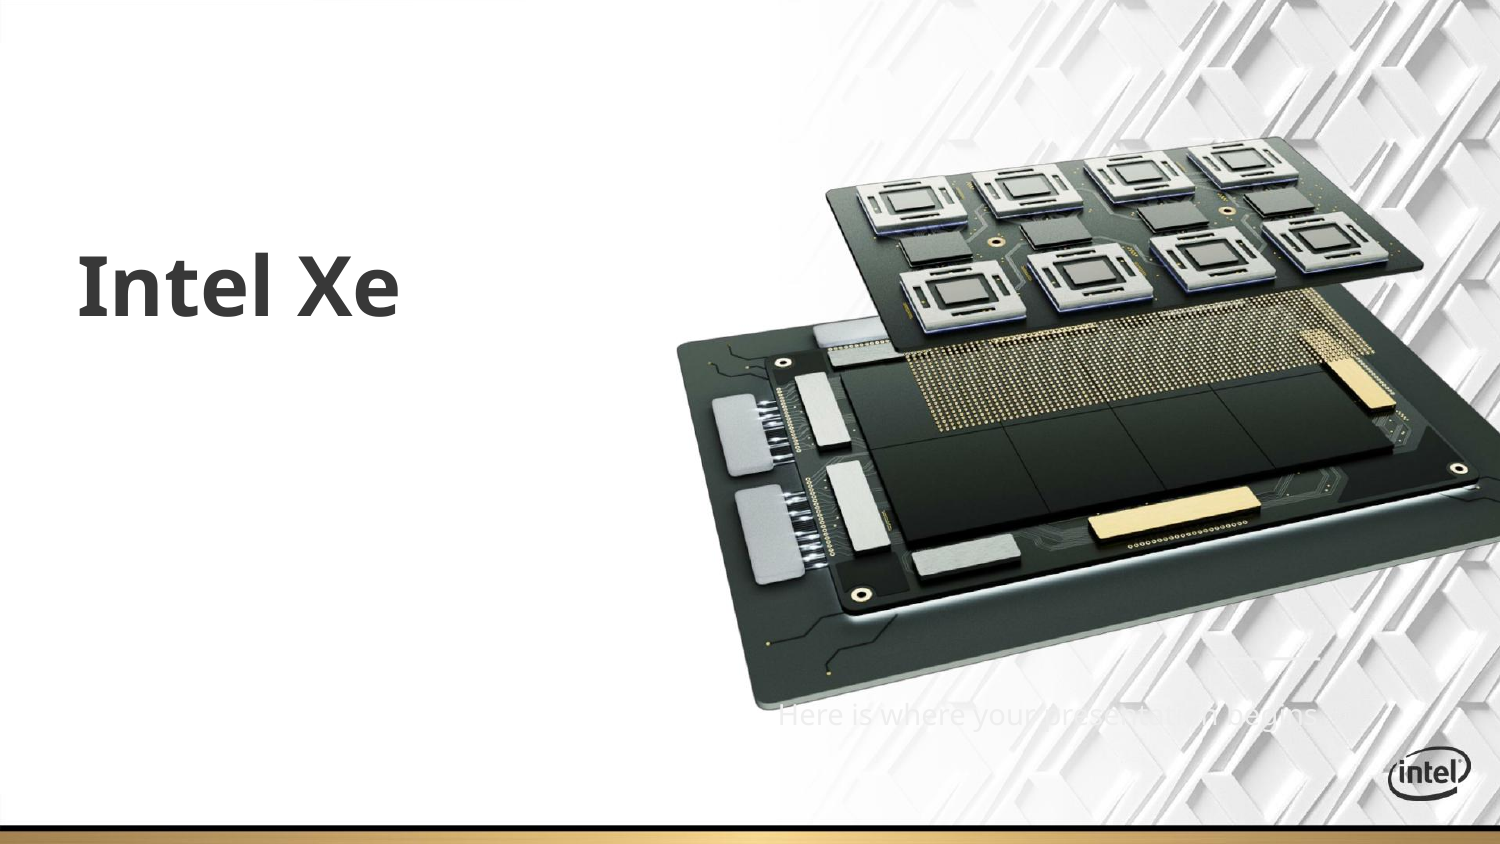

# Intel Xe
Here is where your presentation begins